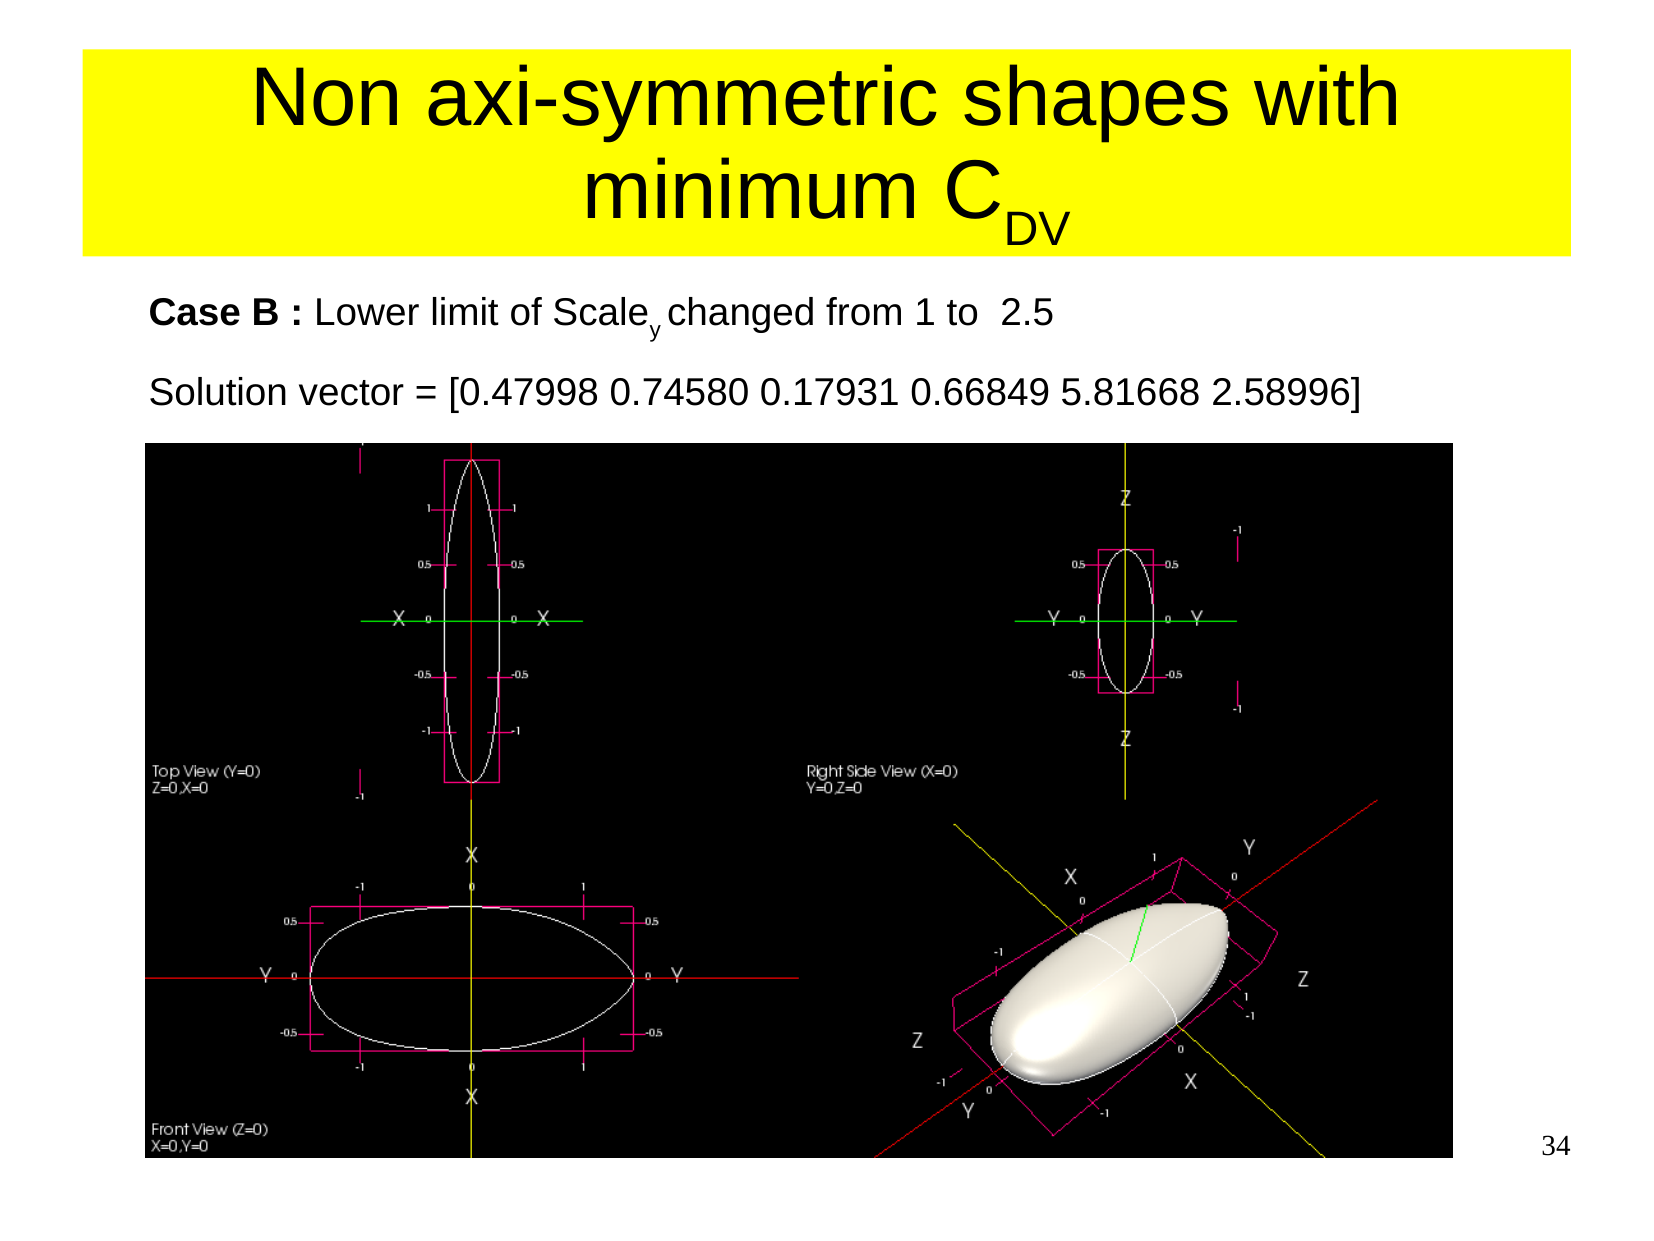

# Non axi-symmetric shapes with minimum CDV
Case B : Lower limit of Scaley changed from 1 to 2.5
Solution vector = [0.47998 0.74580 0.17931 0.66849 5.81668 2.58996]
34